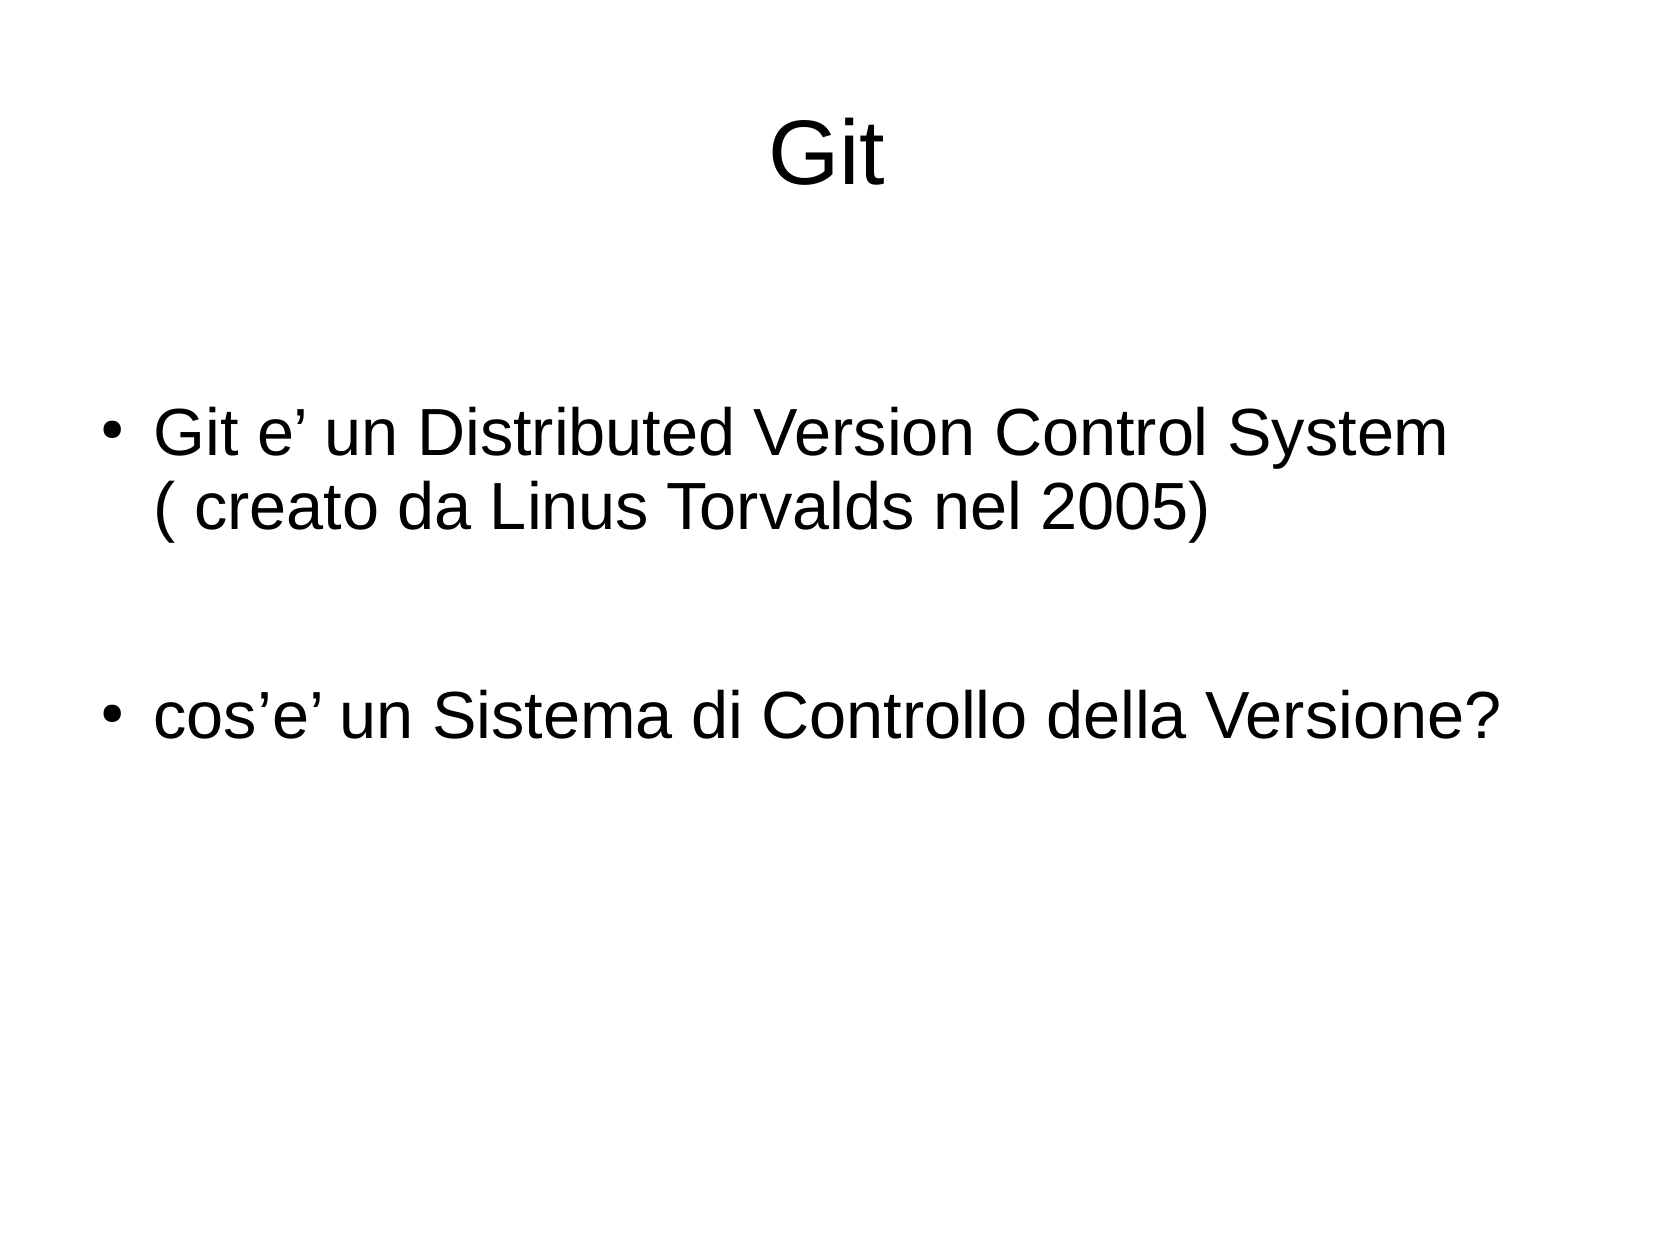

# Git
Git e’ un Distributed Version Control System ( creato da Linus Torvalds nel 2005)
cos’e’ un Sistema di Controllo della Versione?